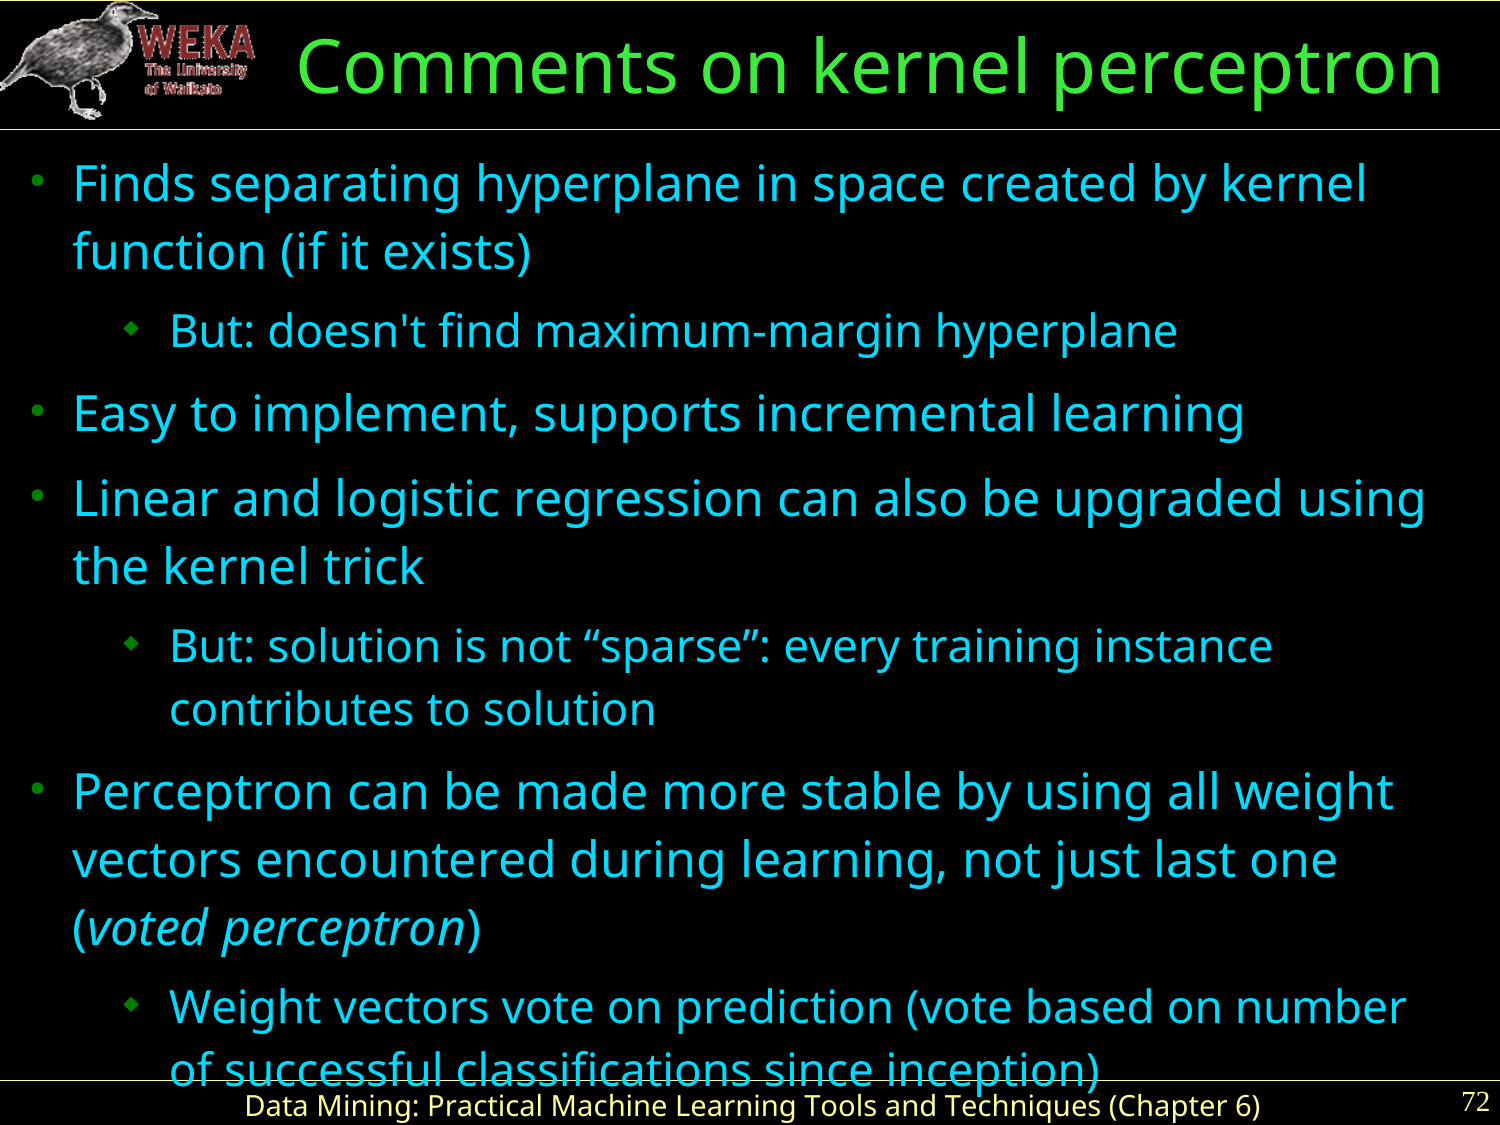

# Comments on kernel perceptron
Finds separating hyperplane in space created by kernel function (if it exists)
But: doesn't find maximum-margin hyperplane
Easy to implement, supports incremental learning
Linear and logistic regression can also be upgraded using the kernel trick
But: solution is not “sparse”: every training instance contributes to solution
Perceptron can be made more stable by using all weight vectors encountered during learning, not just last one (voted perceptron)
Weight vectors vote on prediction (vote based on number of successful classifications since inception)
Data Mining: Practical Machine Learning Tools and Techniques (Chapter 6)
72